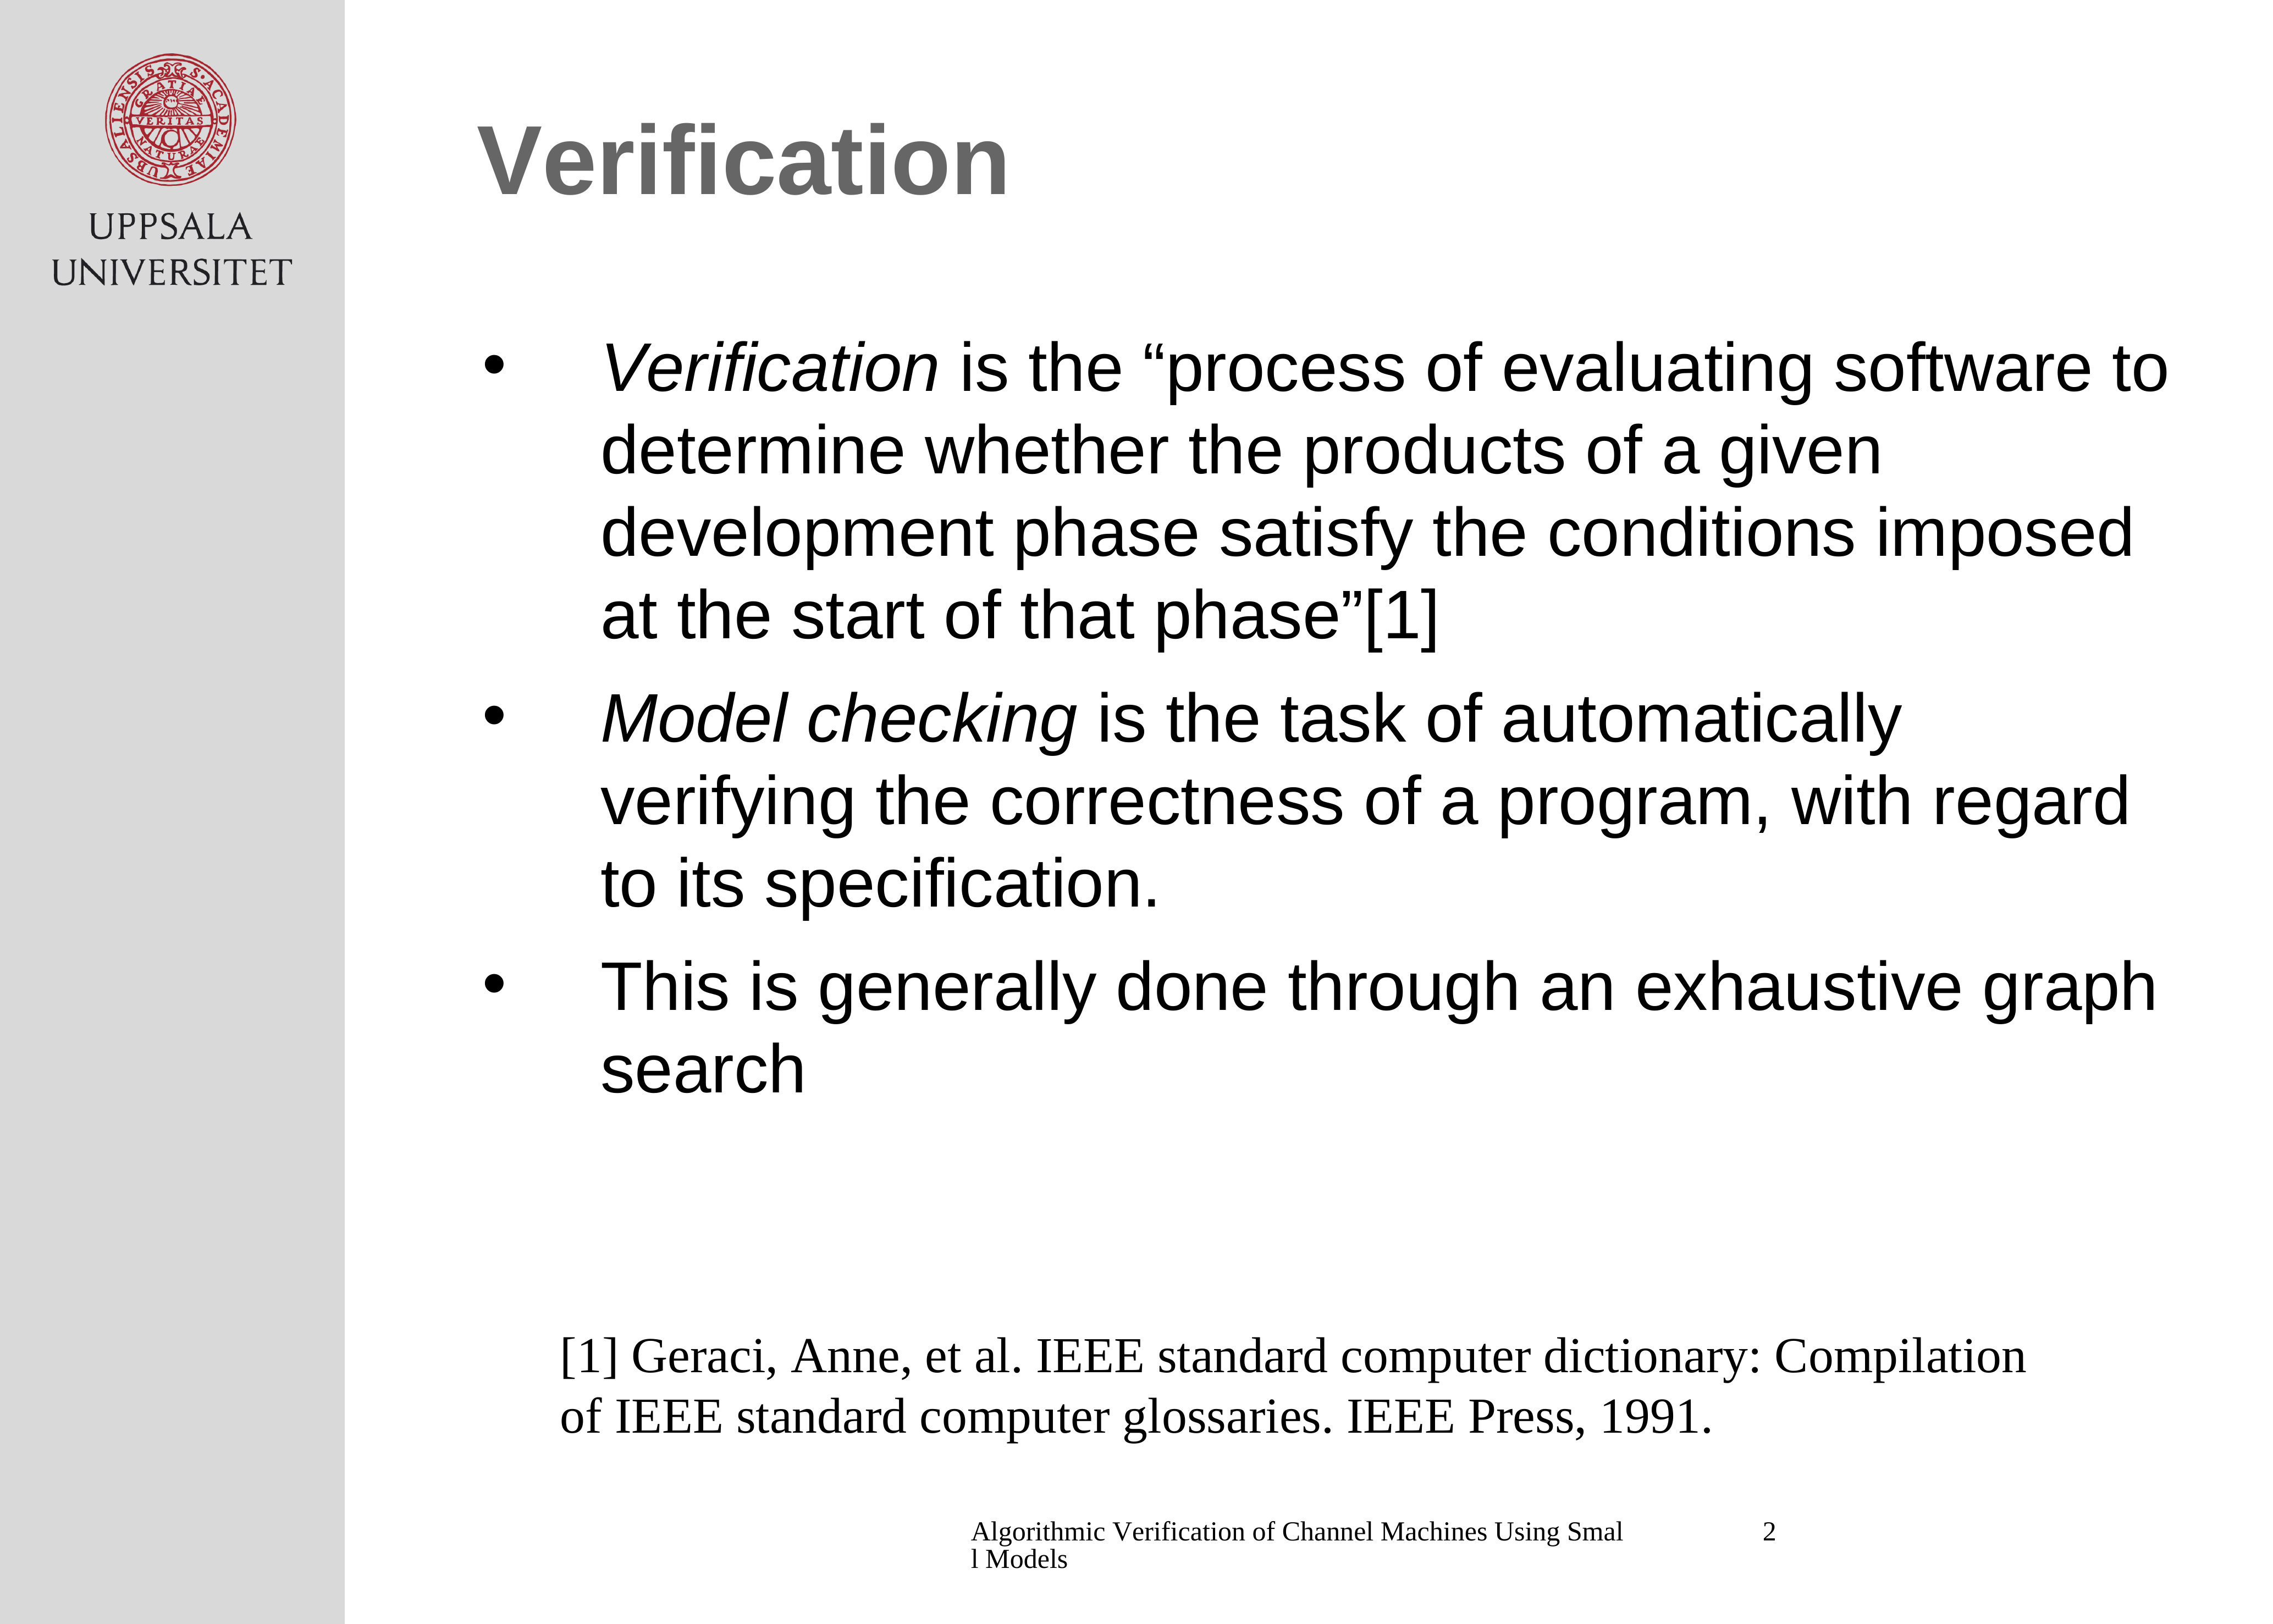

# Verification
Verification is the “process of evaluating software to determine whether the products of a given development phase satisfy the conditions imposed at the start of that phase”[1]
Model checking is the task of automatically verifying the correctness of a program, with regard to its specification.
This is generally done through an exhaustive graph search
[1] Geraci, Anne, et al. IEEE standard computer dictionary: Compilation of IEEE standard computer glossaries. IEEE Press, 1991.
Algorithmic Verification of Channel Machines Using Small Models
2